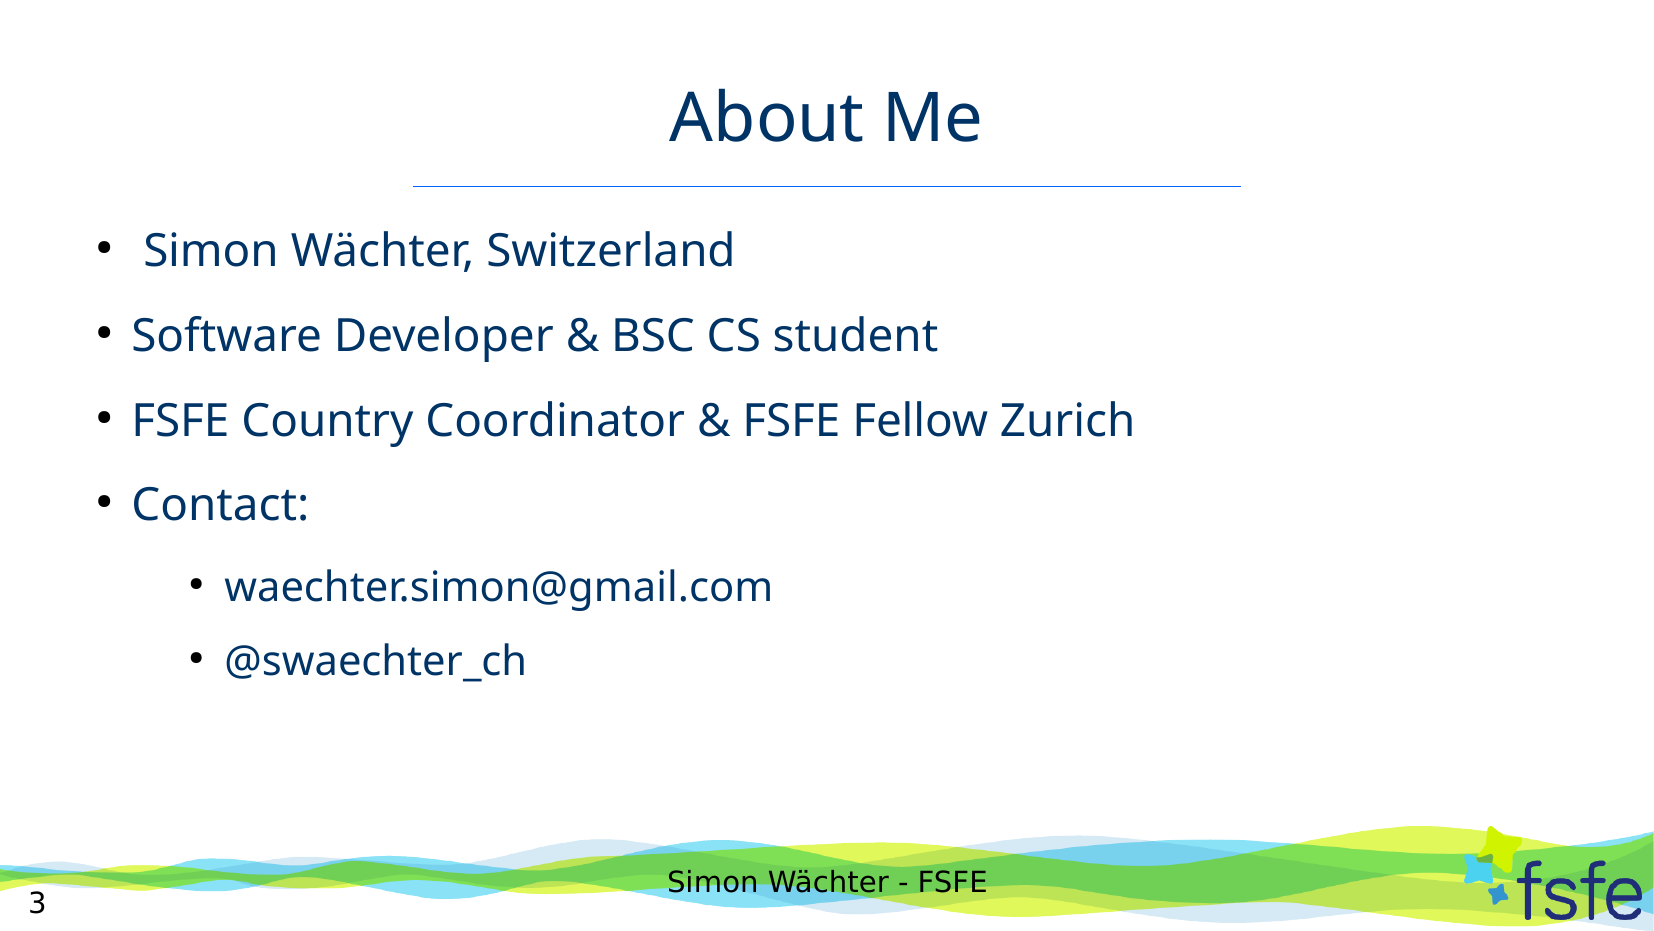

# About Me
 Simon Wächter, Switzerland
Software Developer & BSC CS student
FSFE Country Coordinator & FSFE Fellow Zurich
Contact:
waechter.simon@gmail.com
@swaechter_ch
Simon Wächter - FSFE
3